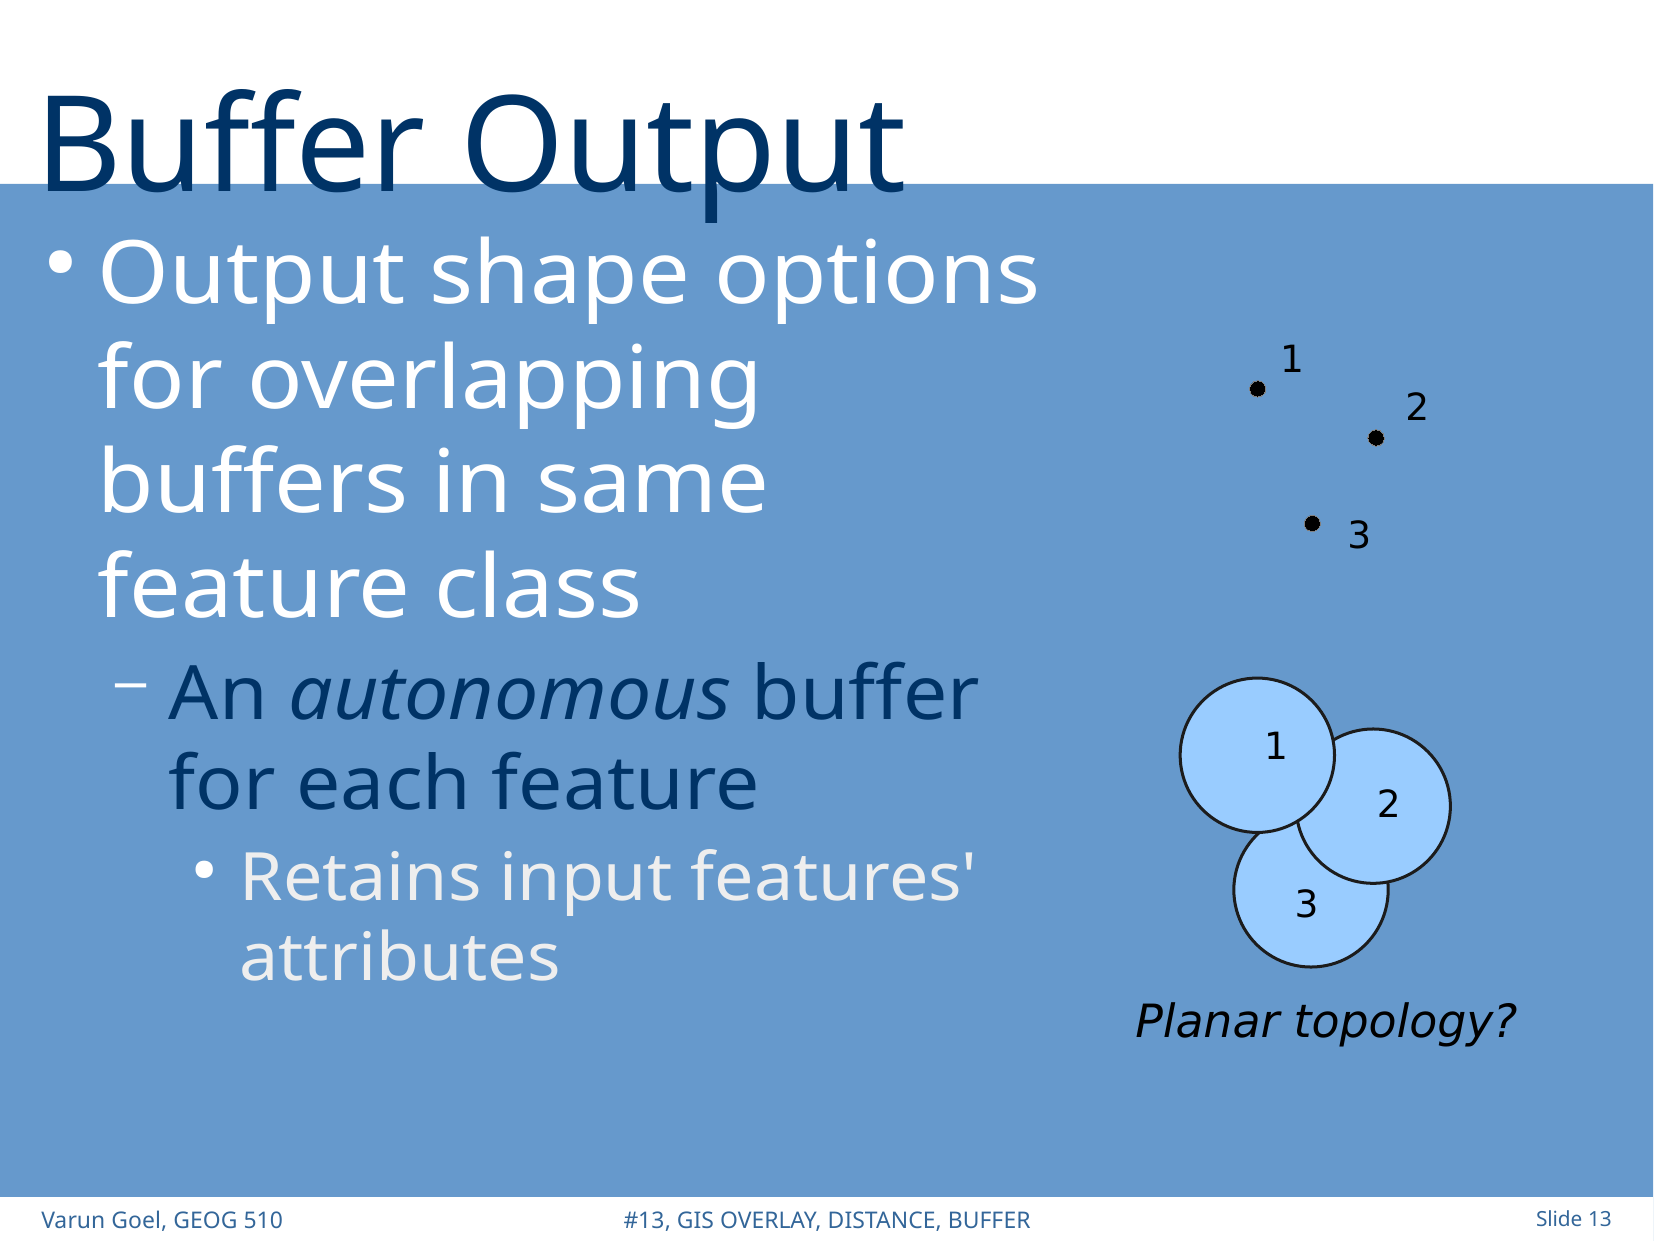

# Buffer Output
Output shape options for overlapping buffers in same feature class
An autonomous buffer for each feature
Retains input features' attributes
1
2
3
1
2
3
Planar topology?
#13, GIS OVERLAY, DISTANCE, BUFFER
13